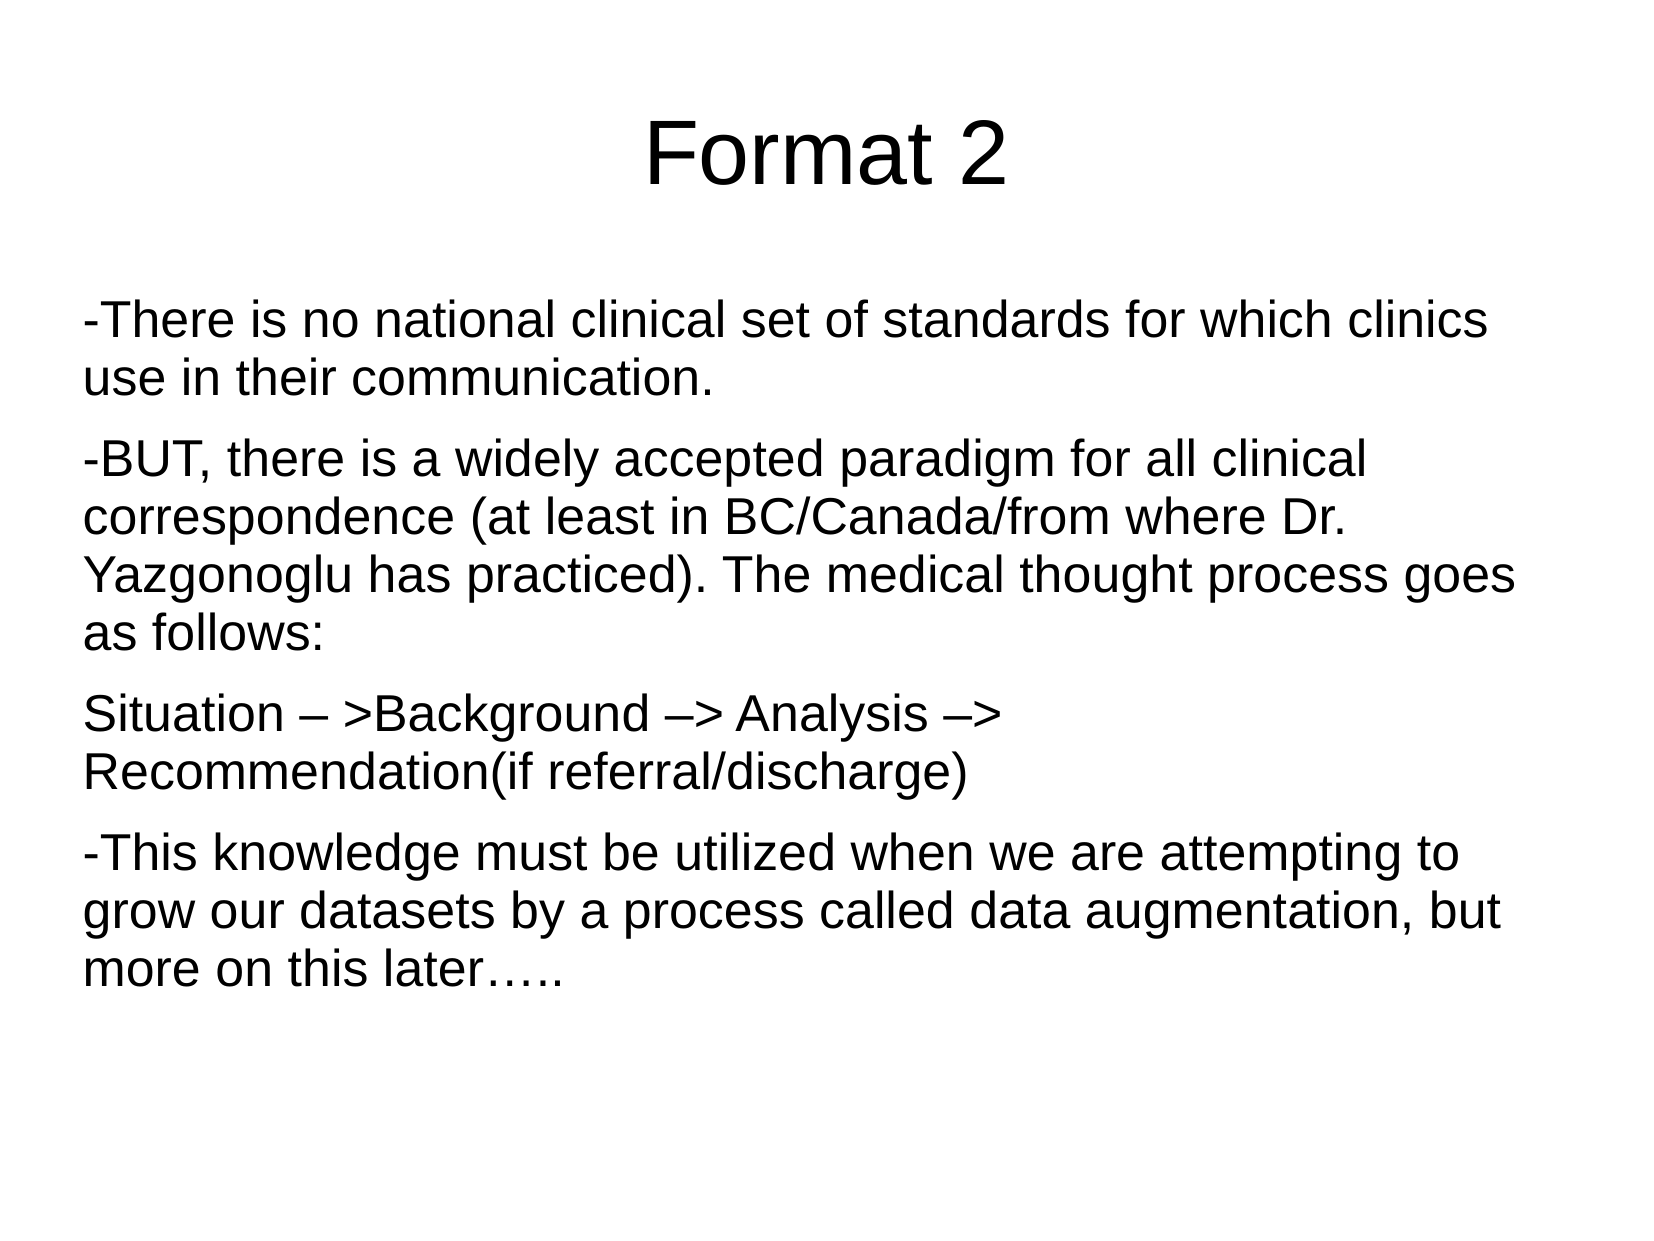

Format 2
# -There is no national clinical set of standards for which clinics use in their communication.
-BUT, there is a widely accepted paradigm for all clinical correspondence (at least in BC/Canada/from where Dr. Yazgonoglu has practiced). The medical thought process goes as follows:
Situation – >Background –> Analysis –> 		 		 Recommendation(if referral/discharge)
-This knowledge must be utilized when we are attempting to grow our datasets by a process called data augmentation, but more on this later…..